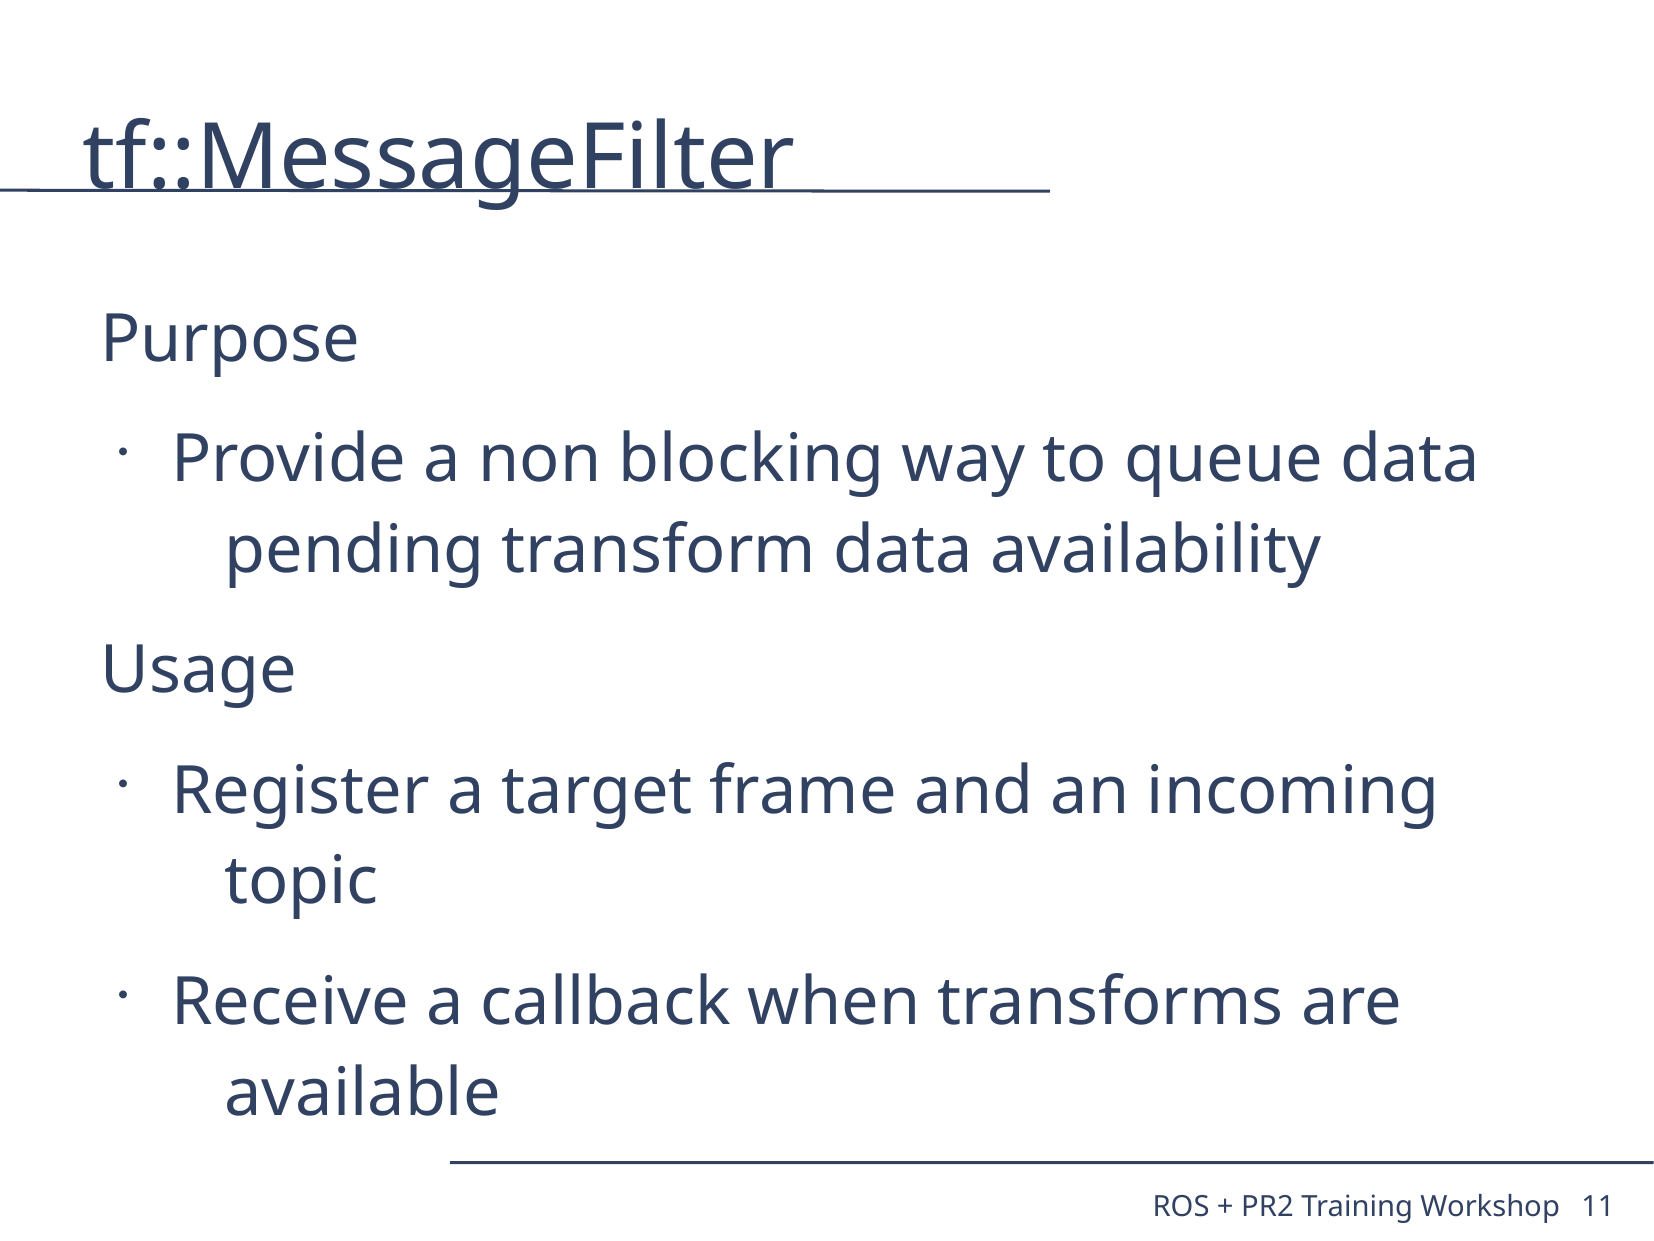

# tf::MessageFilter
Purpose
Provide a non blocking way to queue data pending transform data availability
Usage
Register a target frame and an incoming topic
Receive a callback when transforms are available